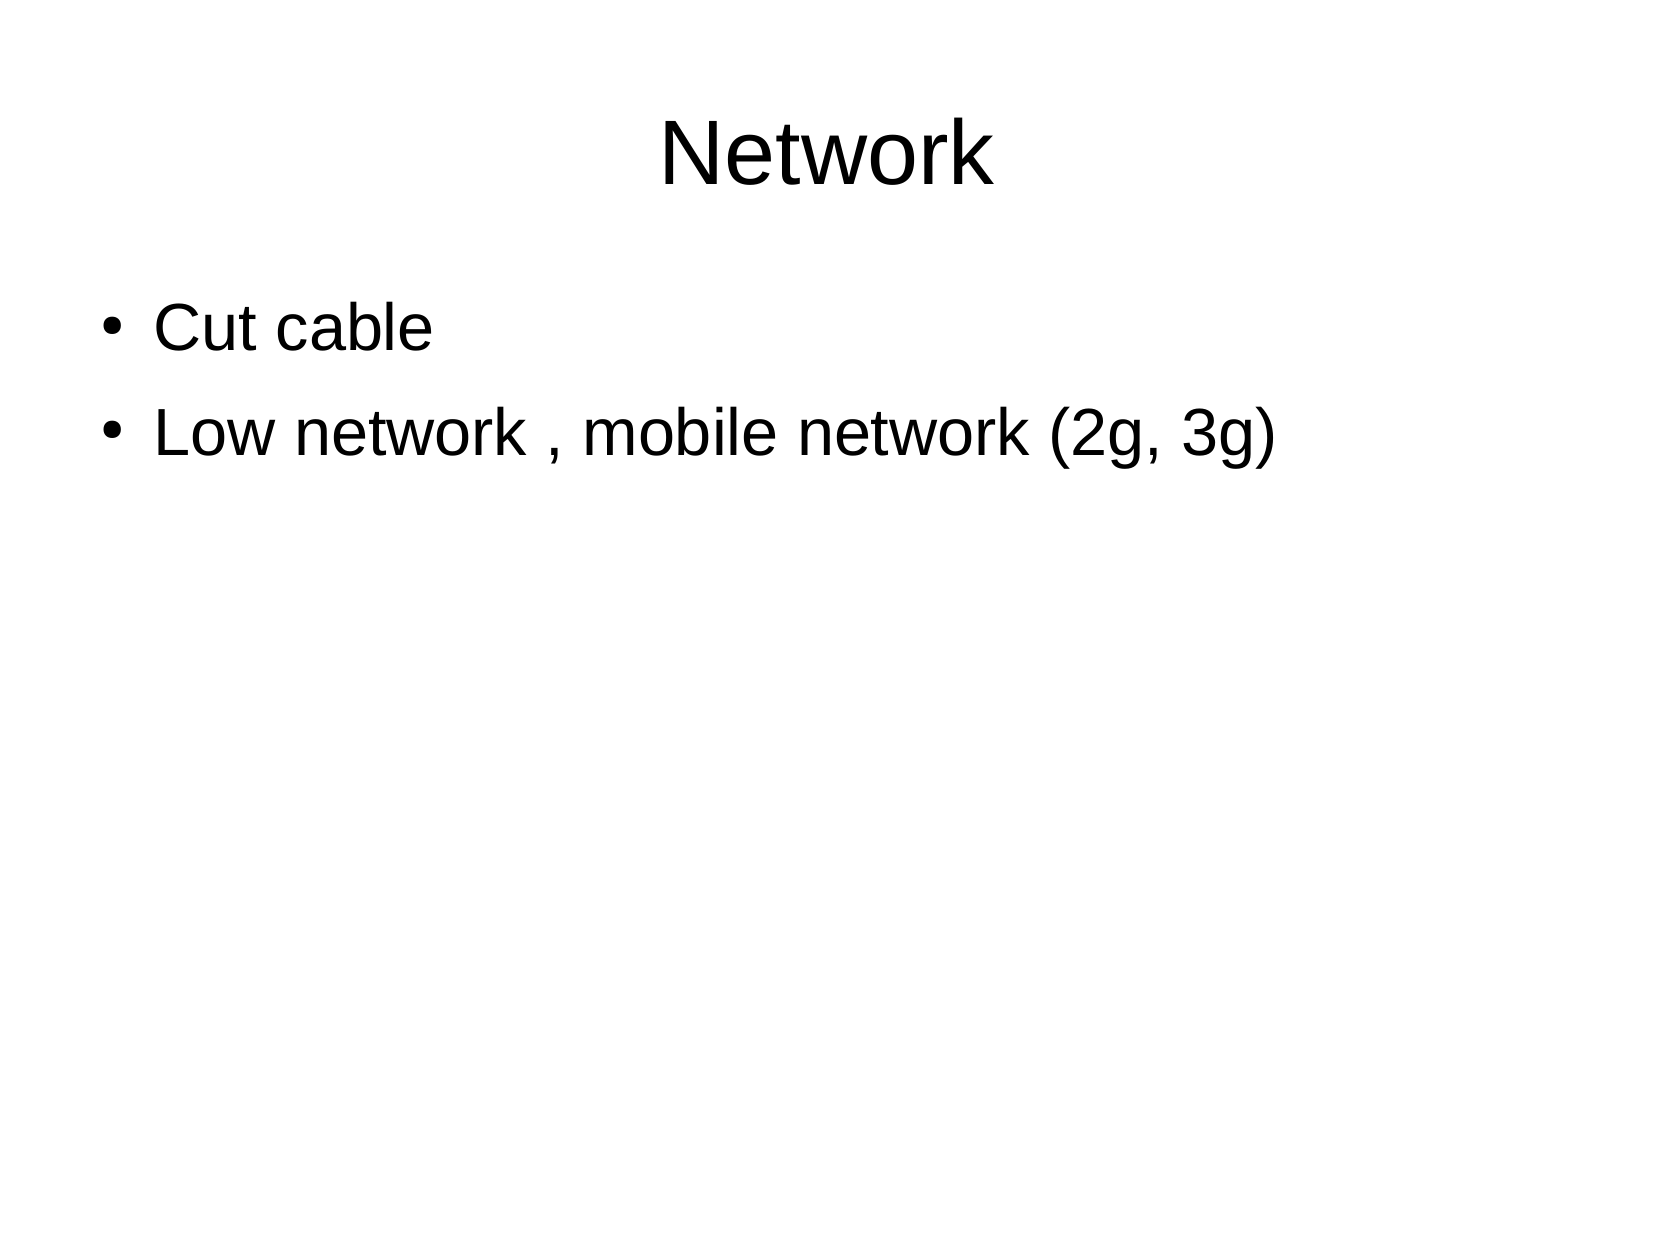

# Network
Cut cable
Low network , mobile network (2g, 3g)